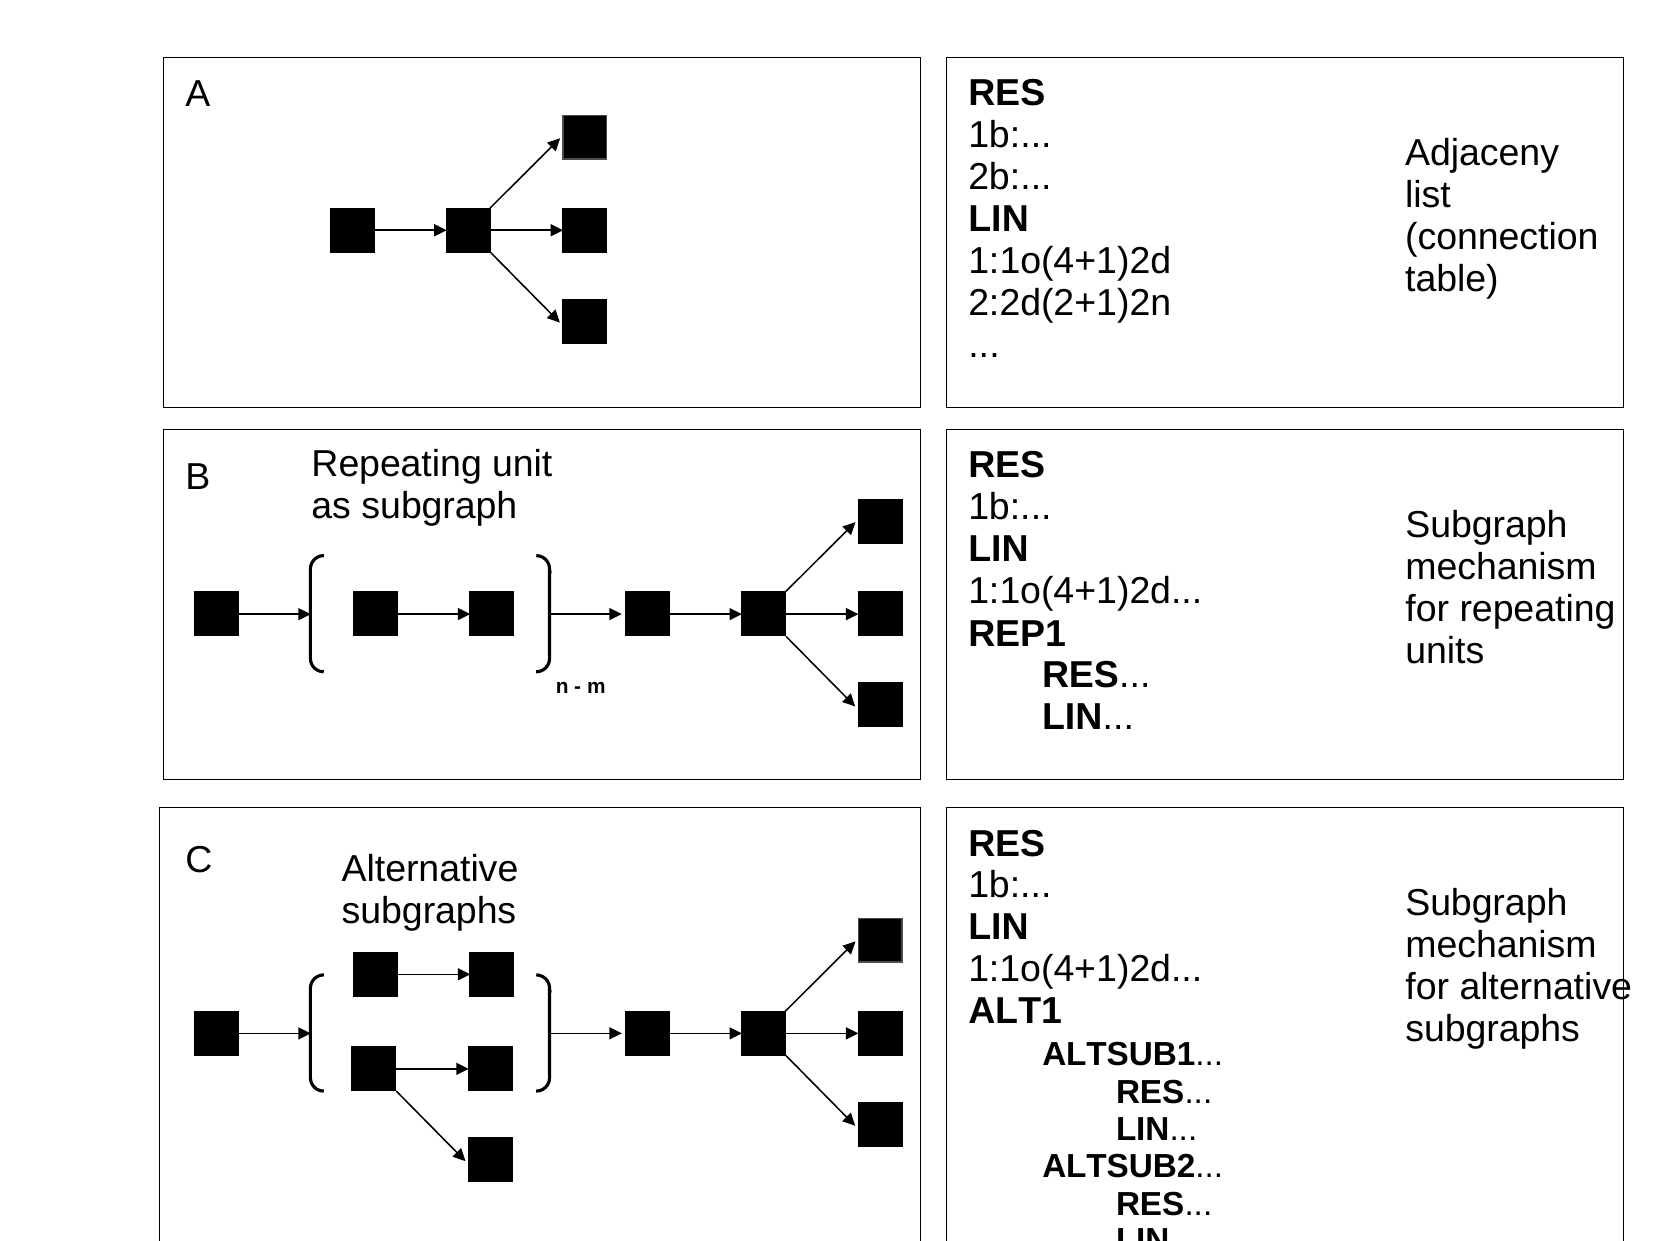

A
RES
1b:...
2b:...
LIN
1:1o(4+1)2d
2:2d(2+1)2n
...
Adjaceny
list
(connection
table)
Repeating unit
as subgraph
RES
1b:...
LIN
1:1o(4+1)2d...
REP1
	RES...
	LIN...
B
Subgraph
mechanism
for repeating
units
n - m
RES
1b:...
LIN
1:1o(4+1)2d...
ALT1
	ALTSUB1...
		RES...
		LIN...
	ALTSUB2...
		RES...
		LIN.
C
Alternative
subgraphs
Subgraph
mechanism
for alternative
subgraphs